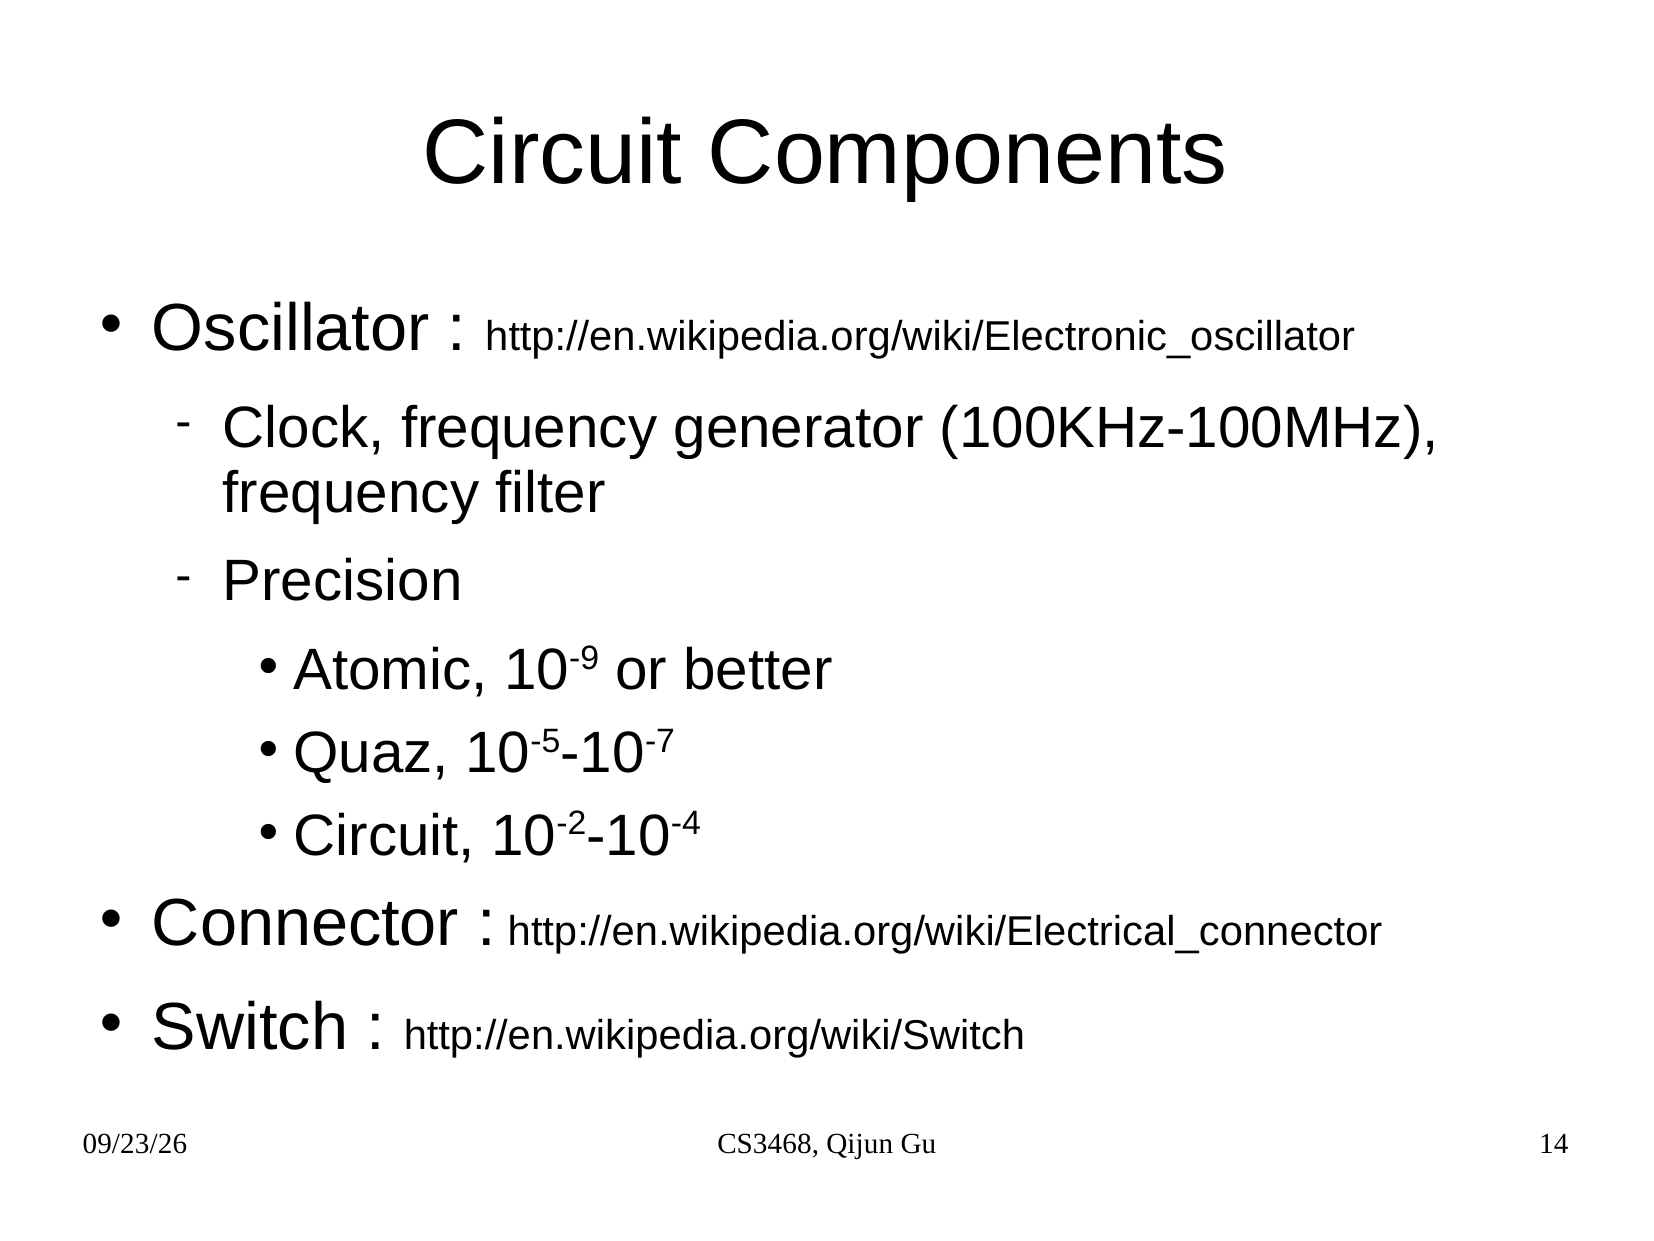

# Circuit Components
Oscillator : http://en.wikipedia.org/wiki/Electronic_oscillator
Clock, frequency generator (100KHz-100MHz), frequency filter
Precision
Atomic, 10-9 or better
Quaz, 10-5-10-7
Circuit, 10-2-10-4
Connector : http://en.wikipedia.org/wiki/Electrical_connector
Switch : http://en.wikipedia.org/wiki/Switch
CS3468, Qijun Gu
14